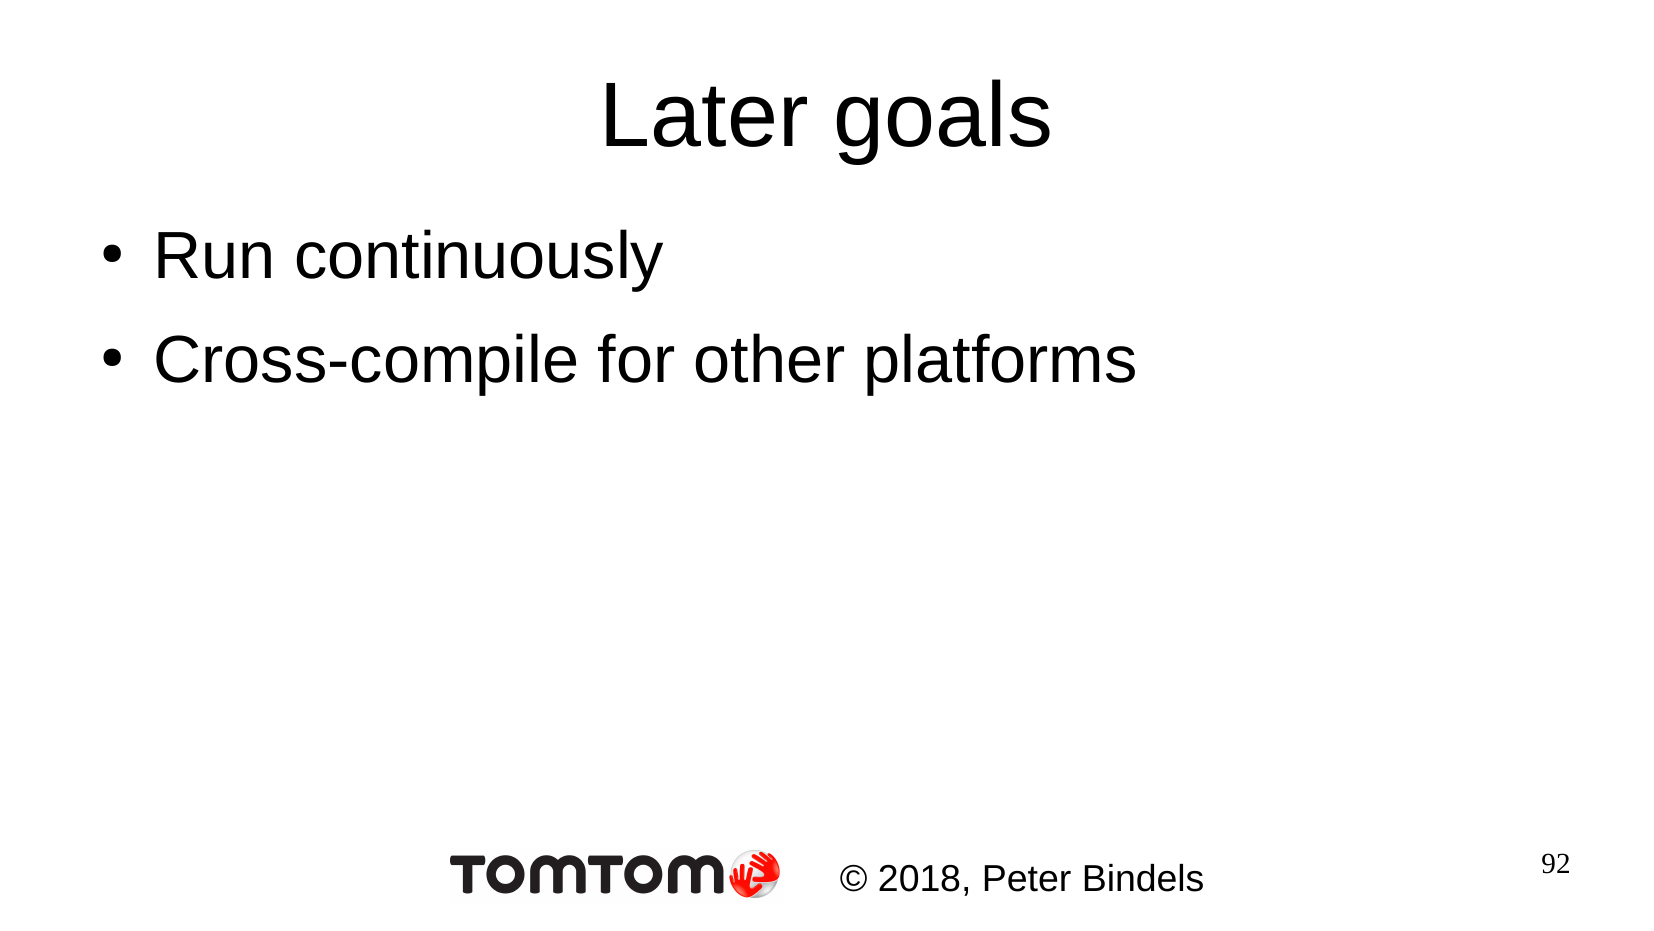

# Later goals
Run continuously
Cross-compile for other platforms
92